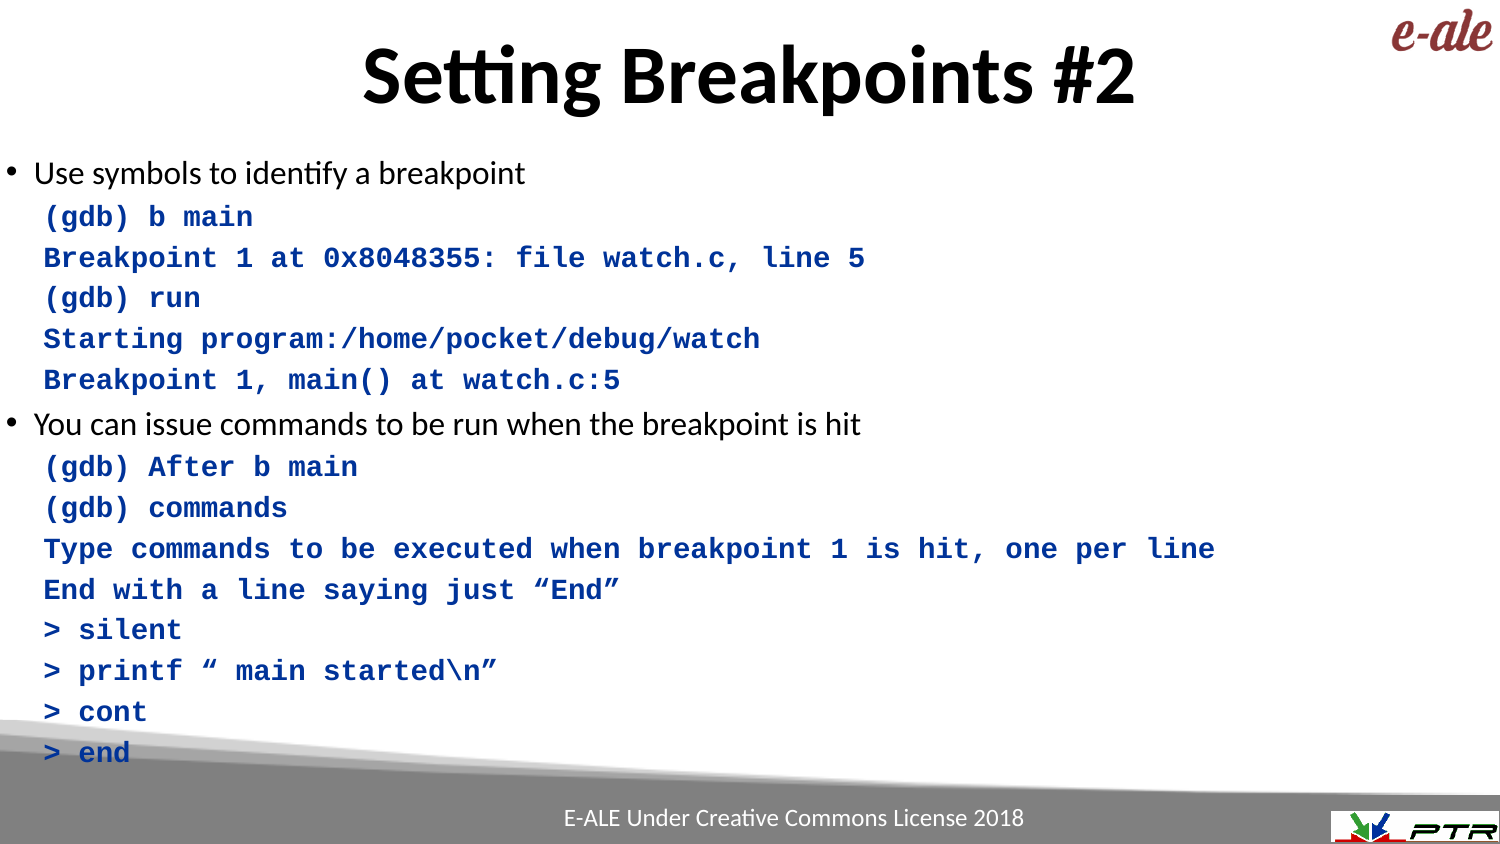

# Setting Breakpoints #2
Use symbols to identify a breakpoint
(gdb) b main
Breakpoint 1 at 0x8048355: file watch.c, line 5
(gdb) run
Starting program:/home/pocket/debug/watch
Breakpoint 1, main() at watch.c:5
You can issue commands to be run when the breakpoint is hit
(gdb) After b main
(gdb) commands
Type commands to be executed when breakpoint 1 is hit, one per line
End with a line saying just “End”
> silent
> printf “ main started\n”
> cont
> end